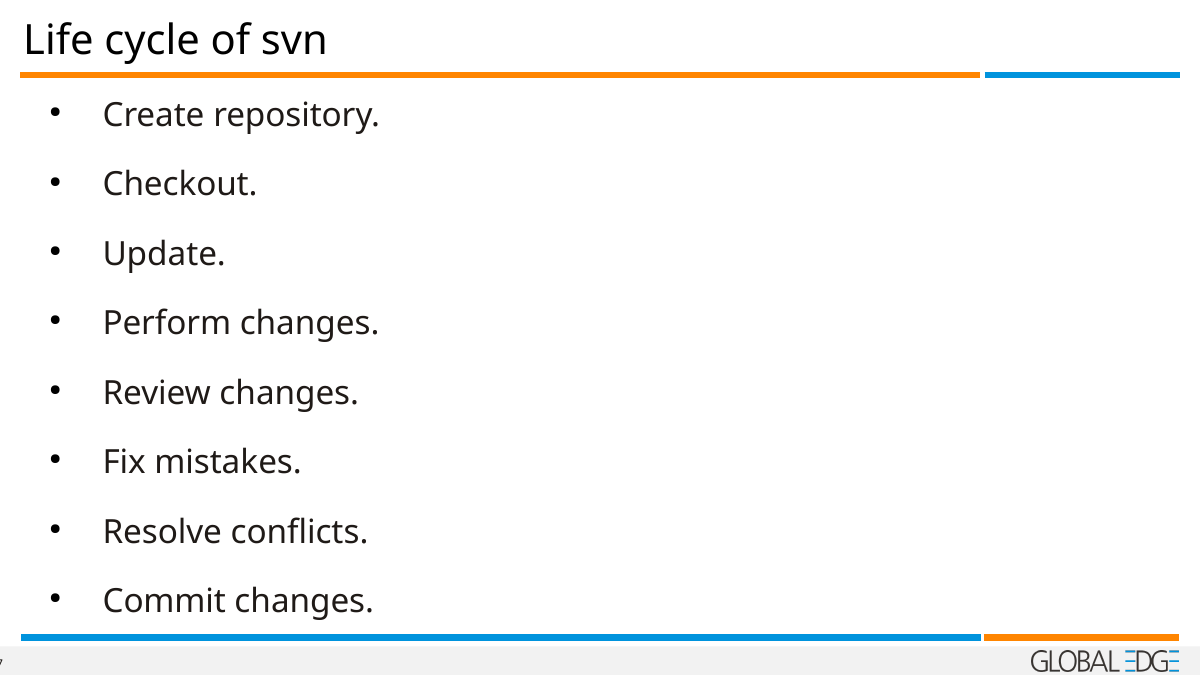

# Life cycle of svn
Create repository.
Checkout.
Update.
Perform changes.
Review changes.
Fix mistakes.
Resolve conflicts.
Commit changes.